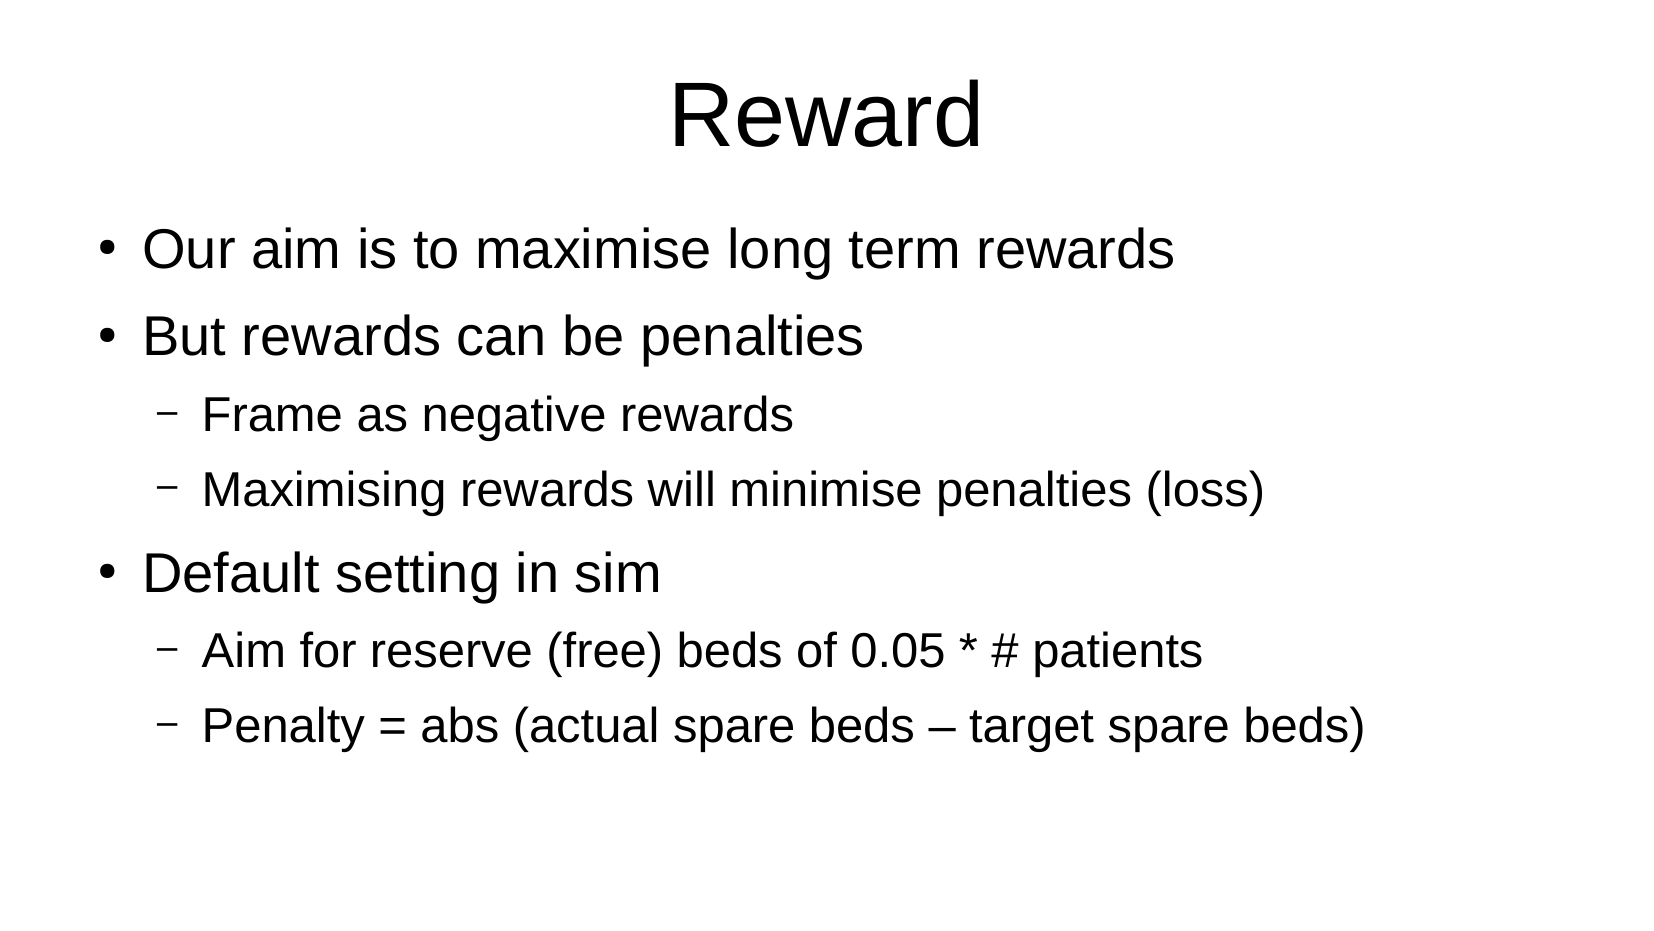

# Reward
Our aim is to maximise long term rewards
But rewards can be penalties
Frame as negative rewards
Maximising rewards will minimise penalties (loss)
Default setting in sim
Aim for reserve (free) beds of 0.05 * # patients
Penalty = abs (actual spare beds – target spare beds)